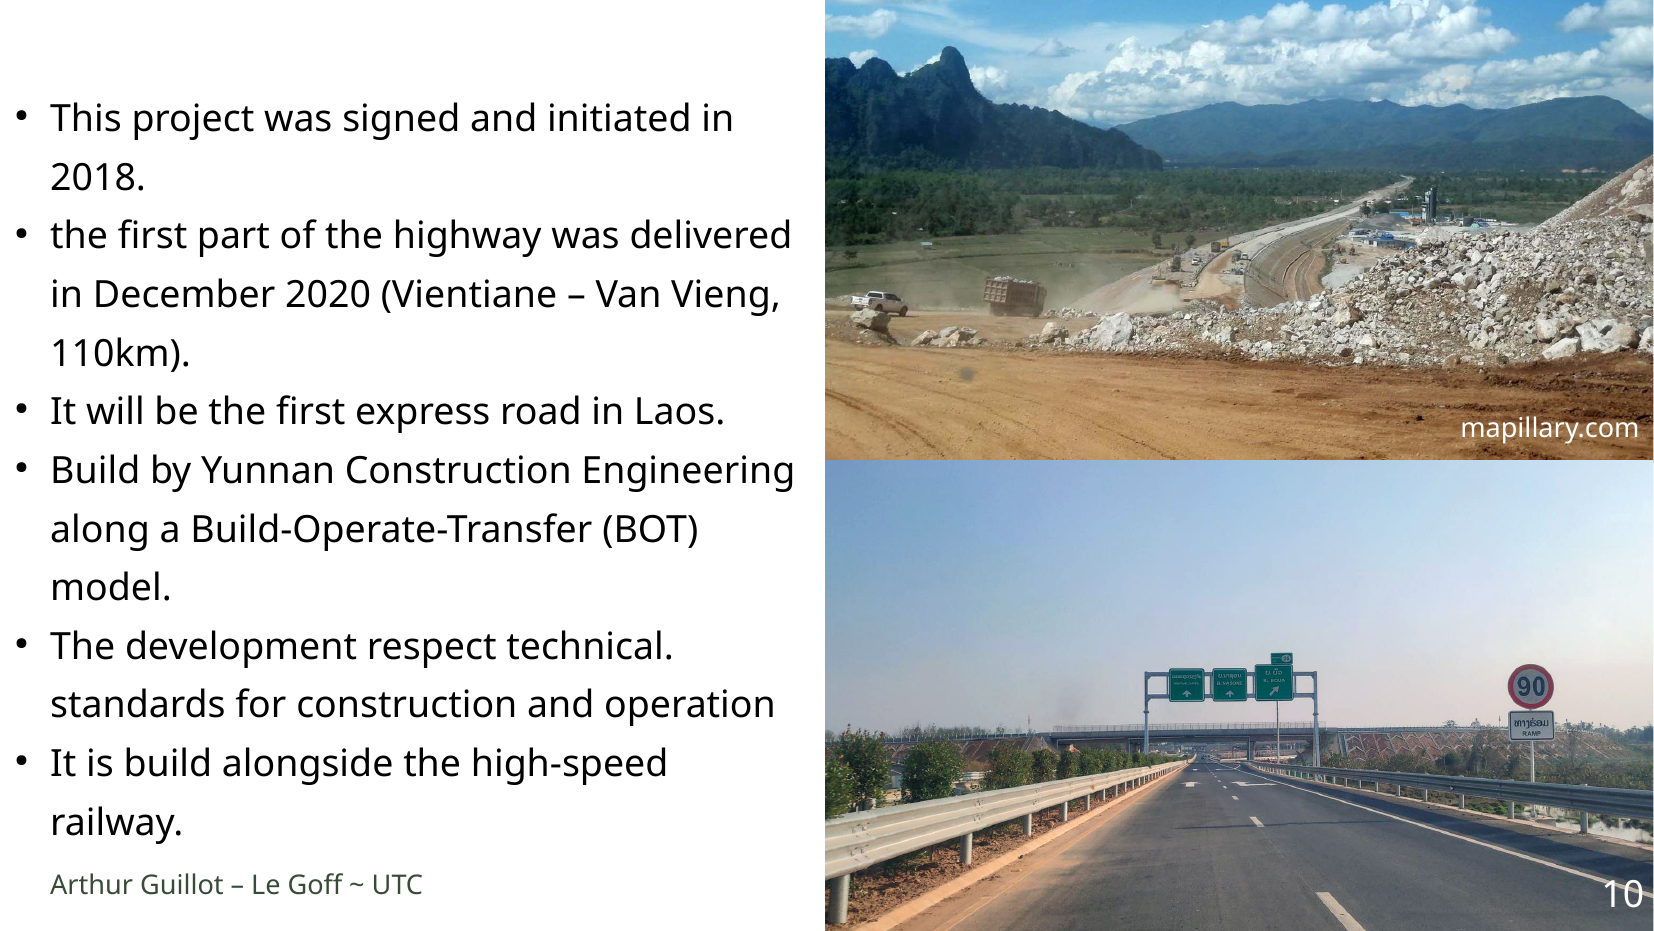

This project was signed and initiated in 2018.
the first part of the highway was delivered in December 2020 (Vientiane – Van Vieng, 110km).
It will be the first express road in Laos.
Build by Yunnan Construction Engineering along a Build-Operate-Transfer (BOT) model.
The development respect technical. standards for construction and operation
It is build alongside the high-speed railway.
mapillary.com
Arthur Guillot – Le Goff ~ UTC